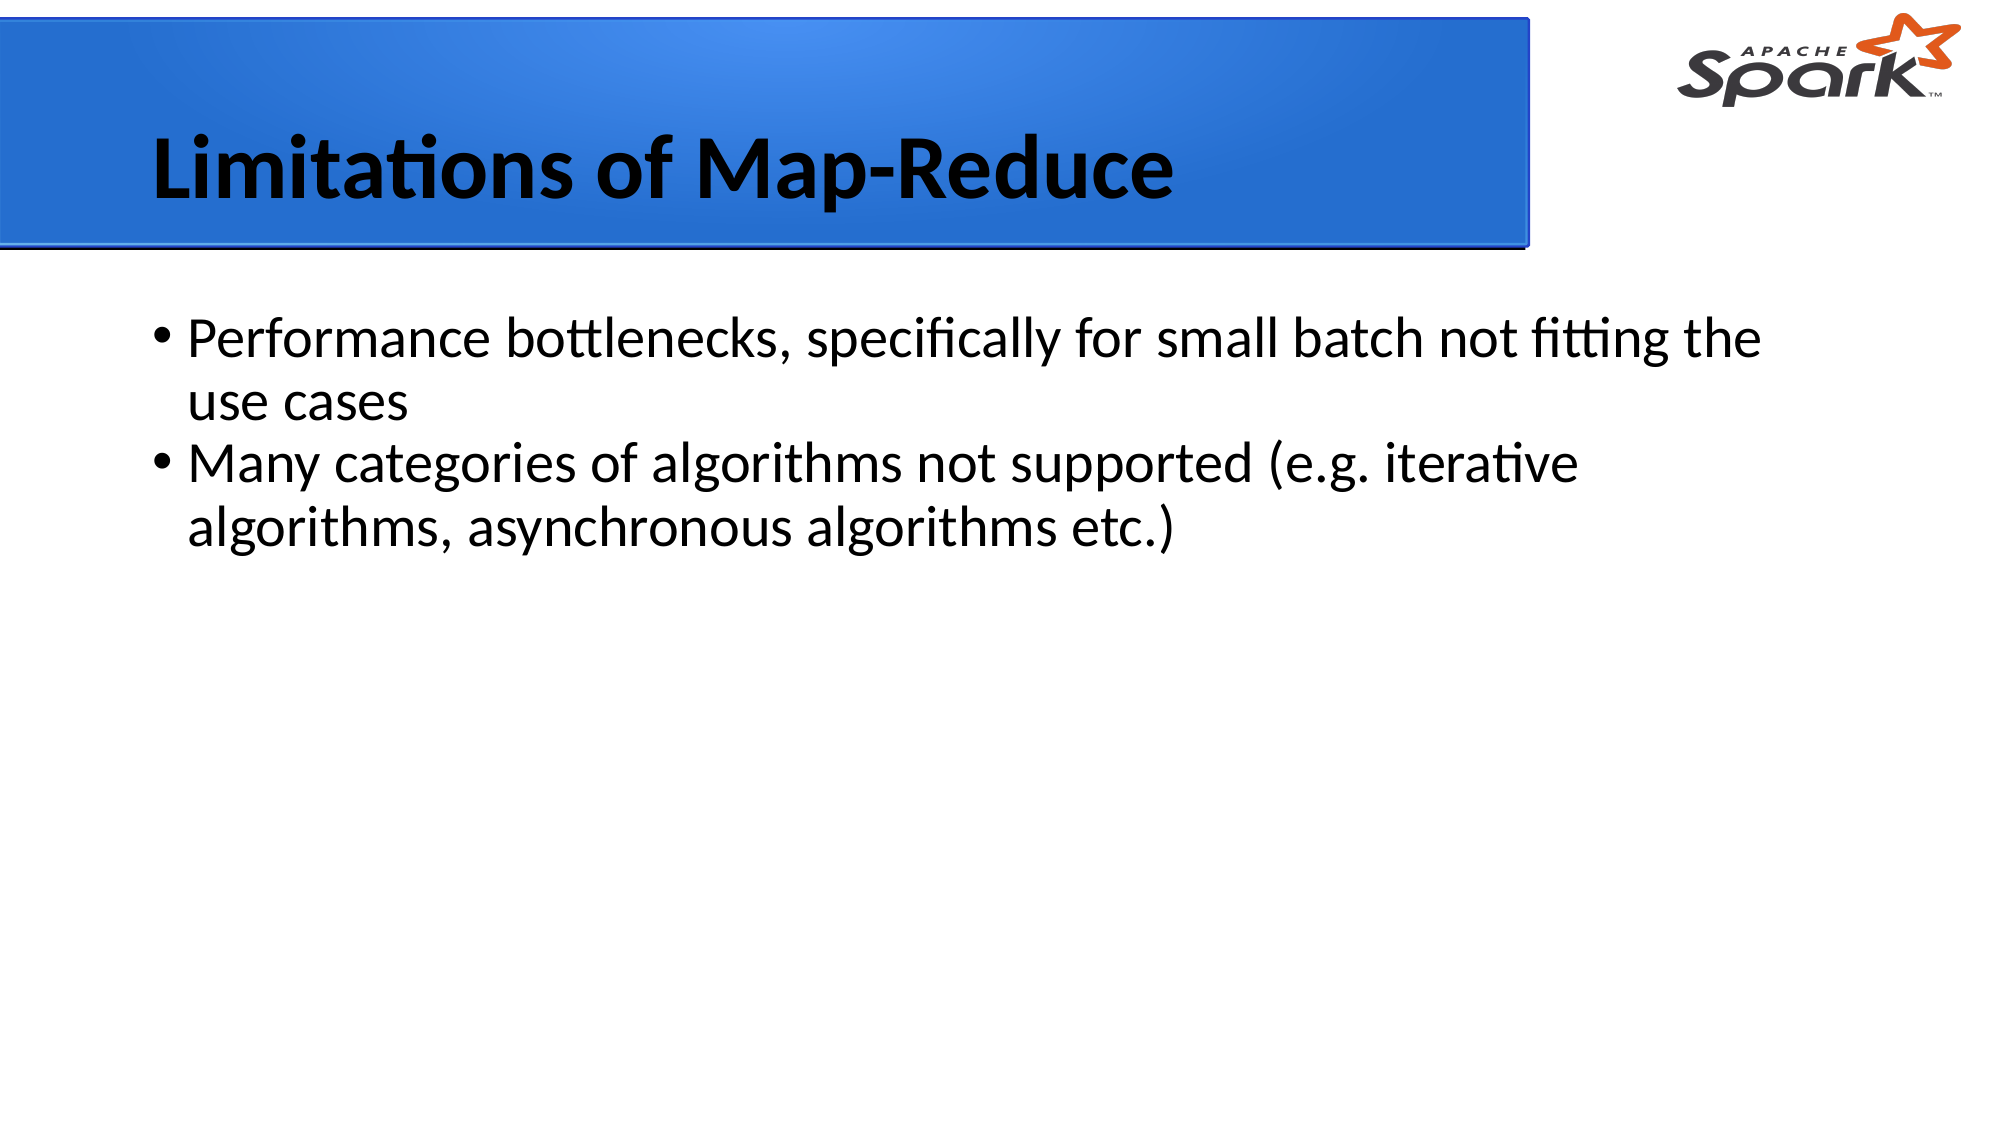

Limitations of Map-Reduce
Performance bottlenecks, specifically for small batch not fitting the use cases
Many categories of algorithms not supported (e.g. iterative algorithms, asynchronous algorithms etc.)